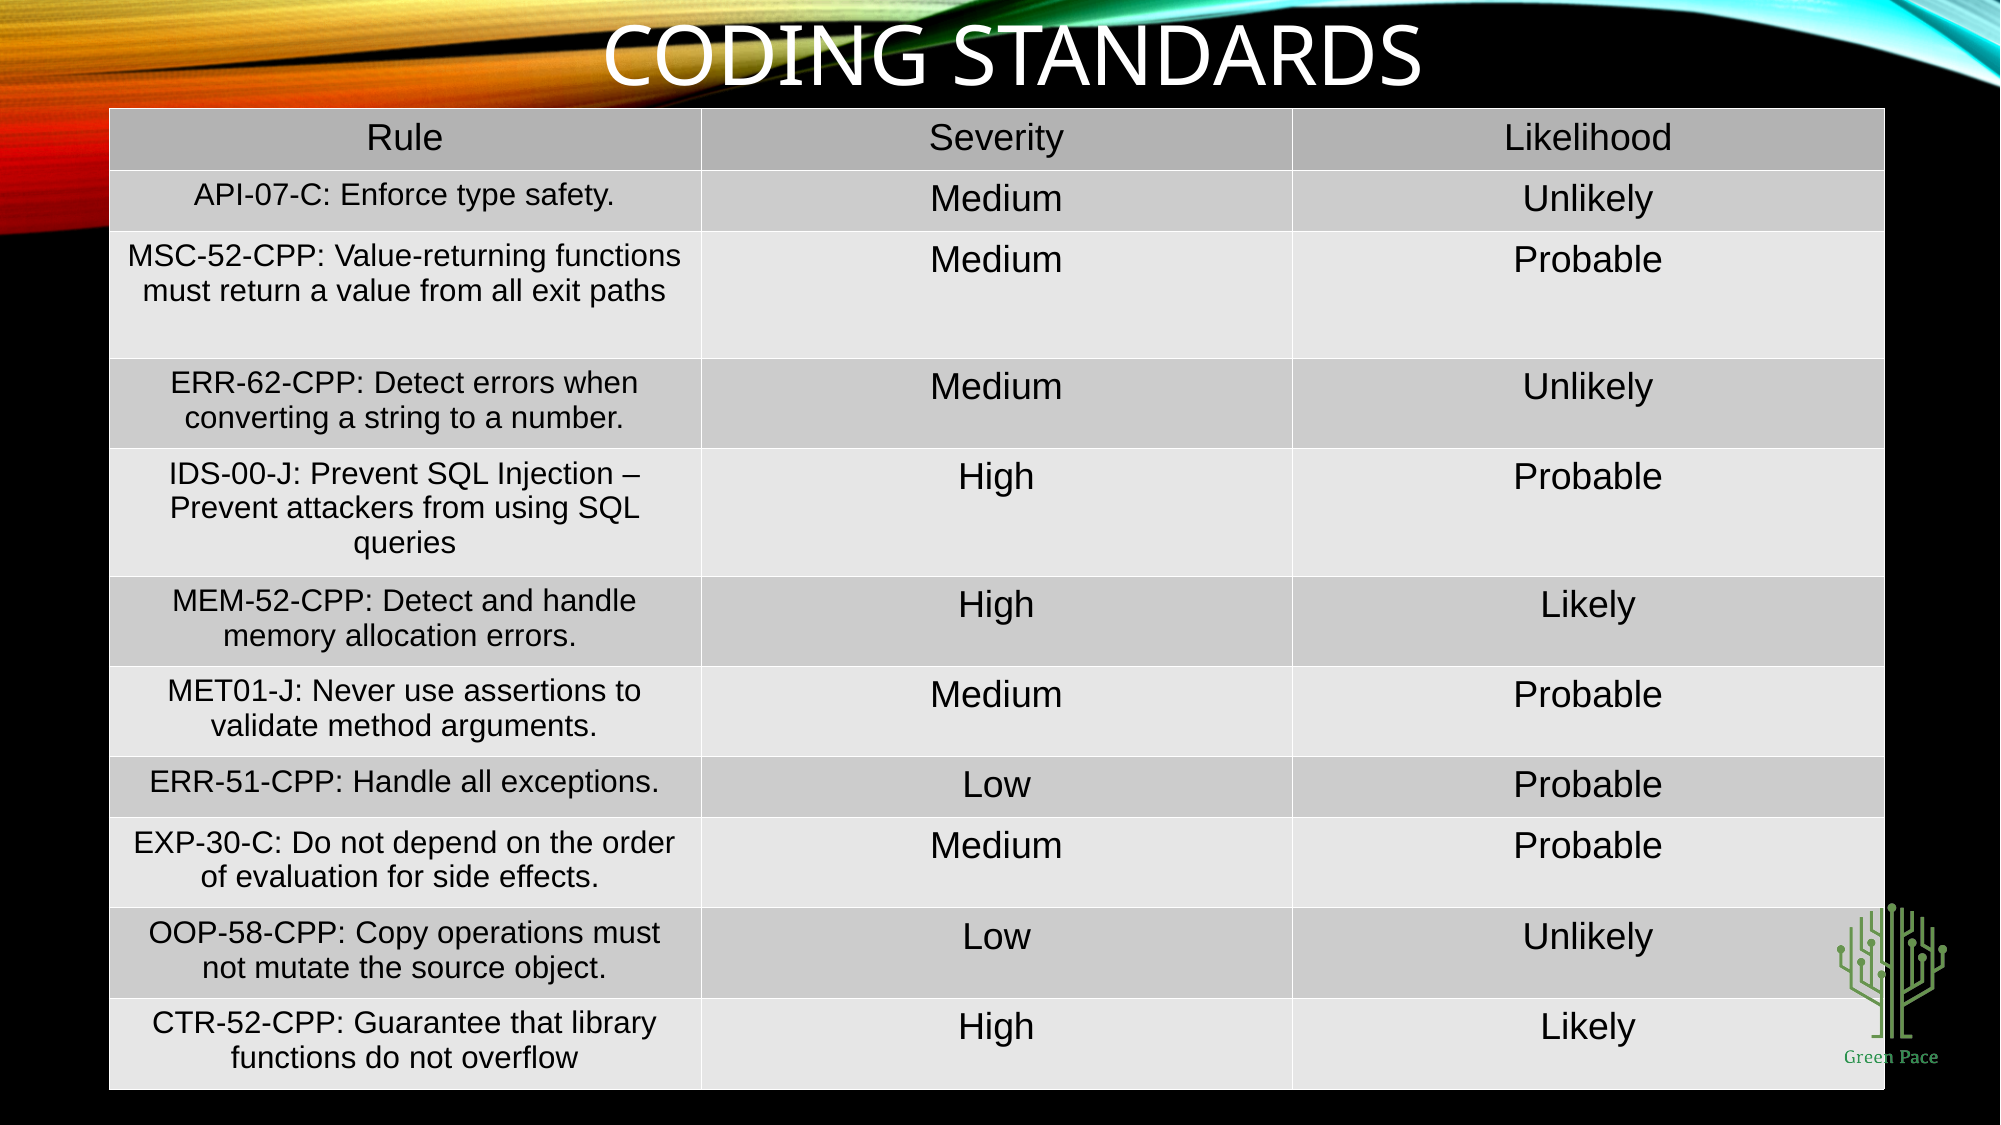

# CODING STANDARDS
| Rule | Severity | Likelihood |
| --- | --- | --- |
| API-07-C: Enforce type safety. | Medium | Unlikely |
| MSC-52-CPP: Value-returning functions must return a value from all exit paths | Medium | Probable |
| ERR-62-CPP: Detect errors when converting a string to a number. | Medium | Unlikely |
| IDS-00-J: Prevent SQL Injection – Prevent attackers from using SQL queries | High | Probable |
| MEM-52-CPP: Detect and handle memory allocation errors. | High | Likely |
| MET01-J: Never use assertions to validate method arguments. | Medium | Probable |
| ERR-51-CPP: Handle all exceptions. | Low | Probable |
| EXP-30-C: Do not depend on the order of evaluation for side effects. | Medium | Probable |
| OOP-58-CPP: Copy operations must not mutate the source object. | Low | Unlikely |
| CTR-52-CPP: Guarantee that library functions do not overflow | High | Likely |